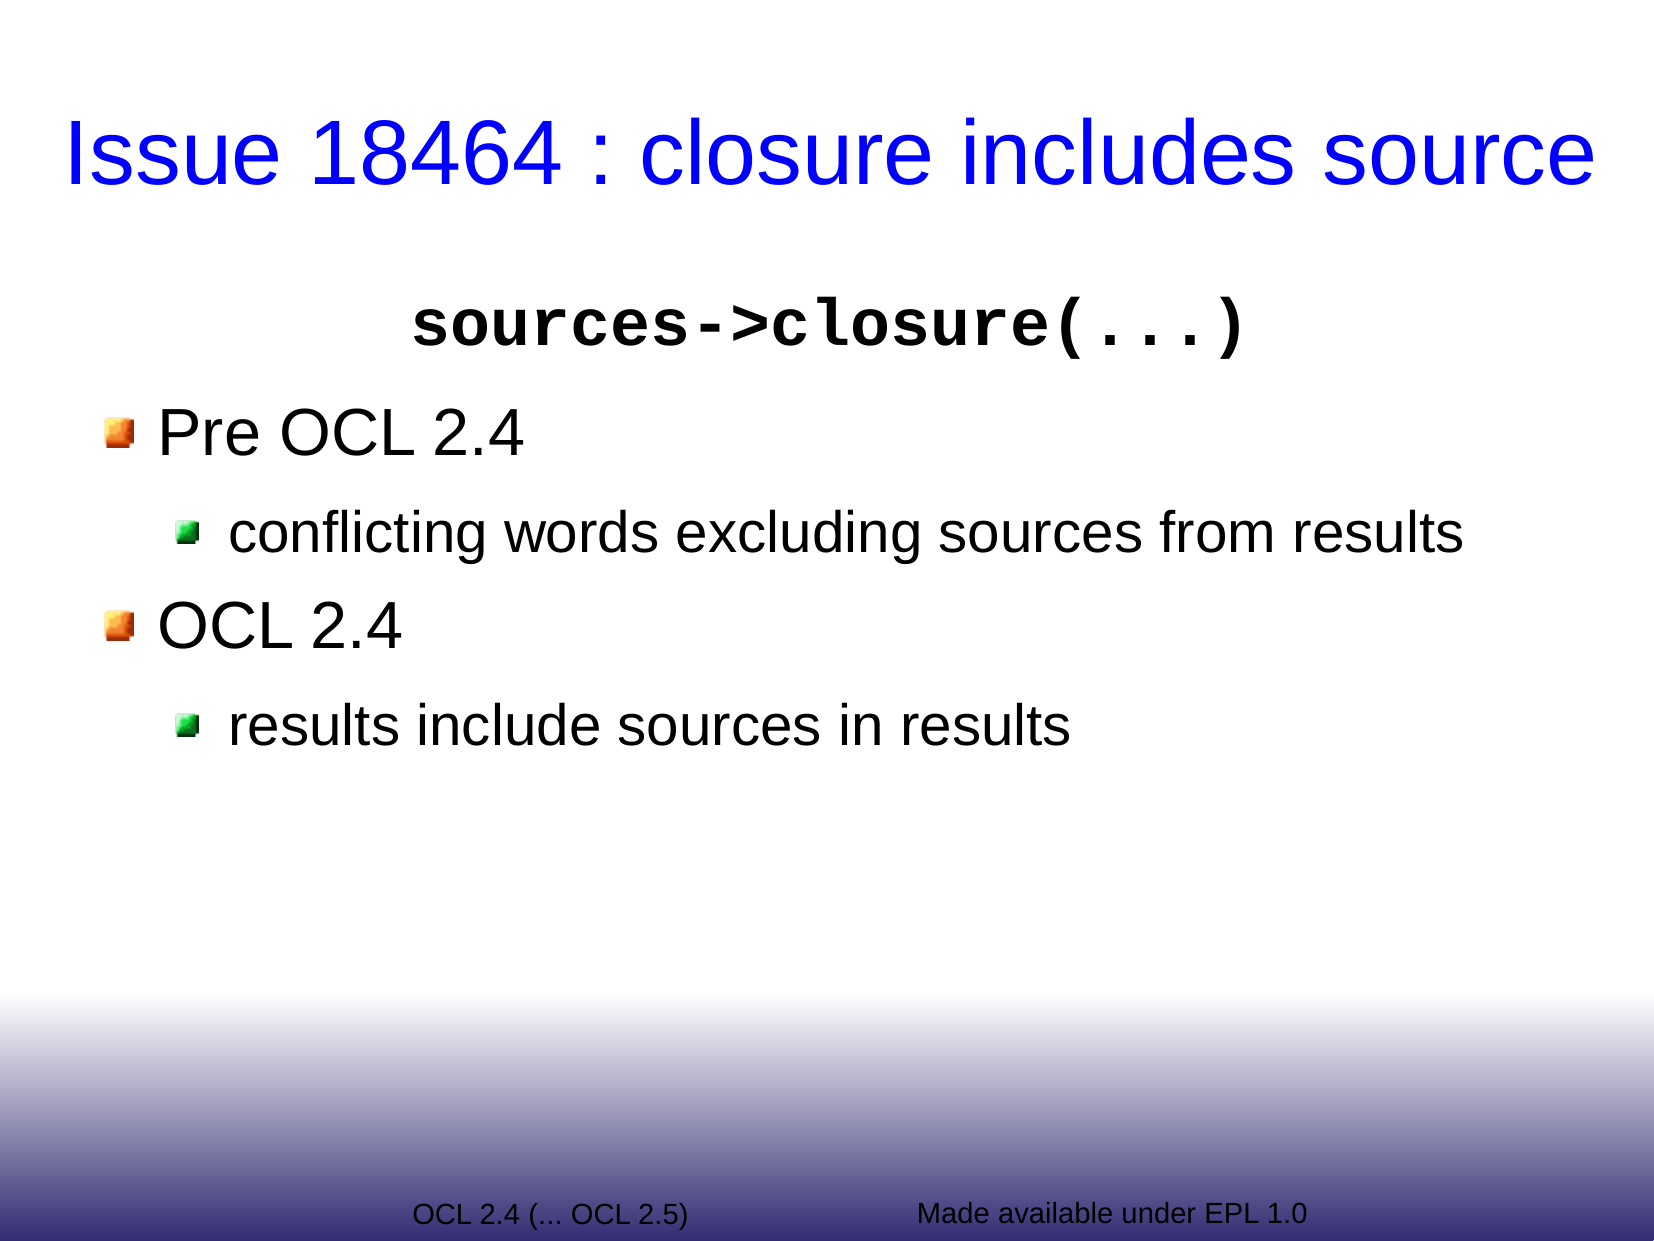

# Issue 18464 : closure includes source
sources->closure(...)
Pre OCL 2.4
conflicting words excluding sources from results
OCL 2.4
results include sources in results
OCL 2.4 (... OCL 2.5)